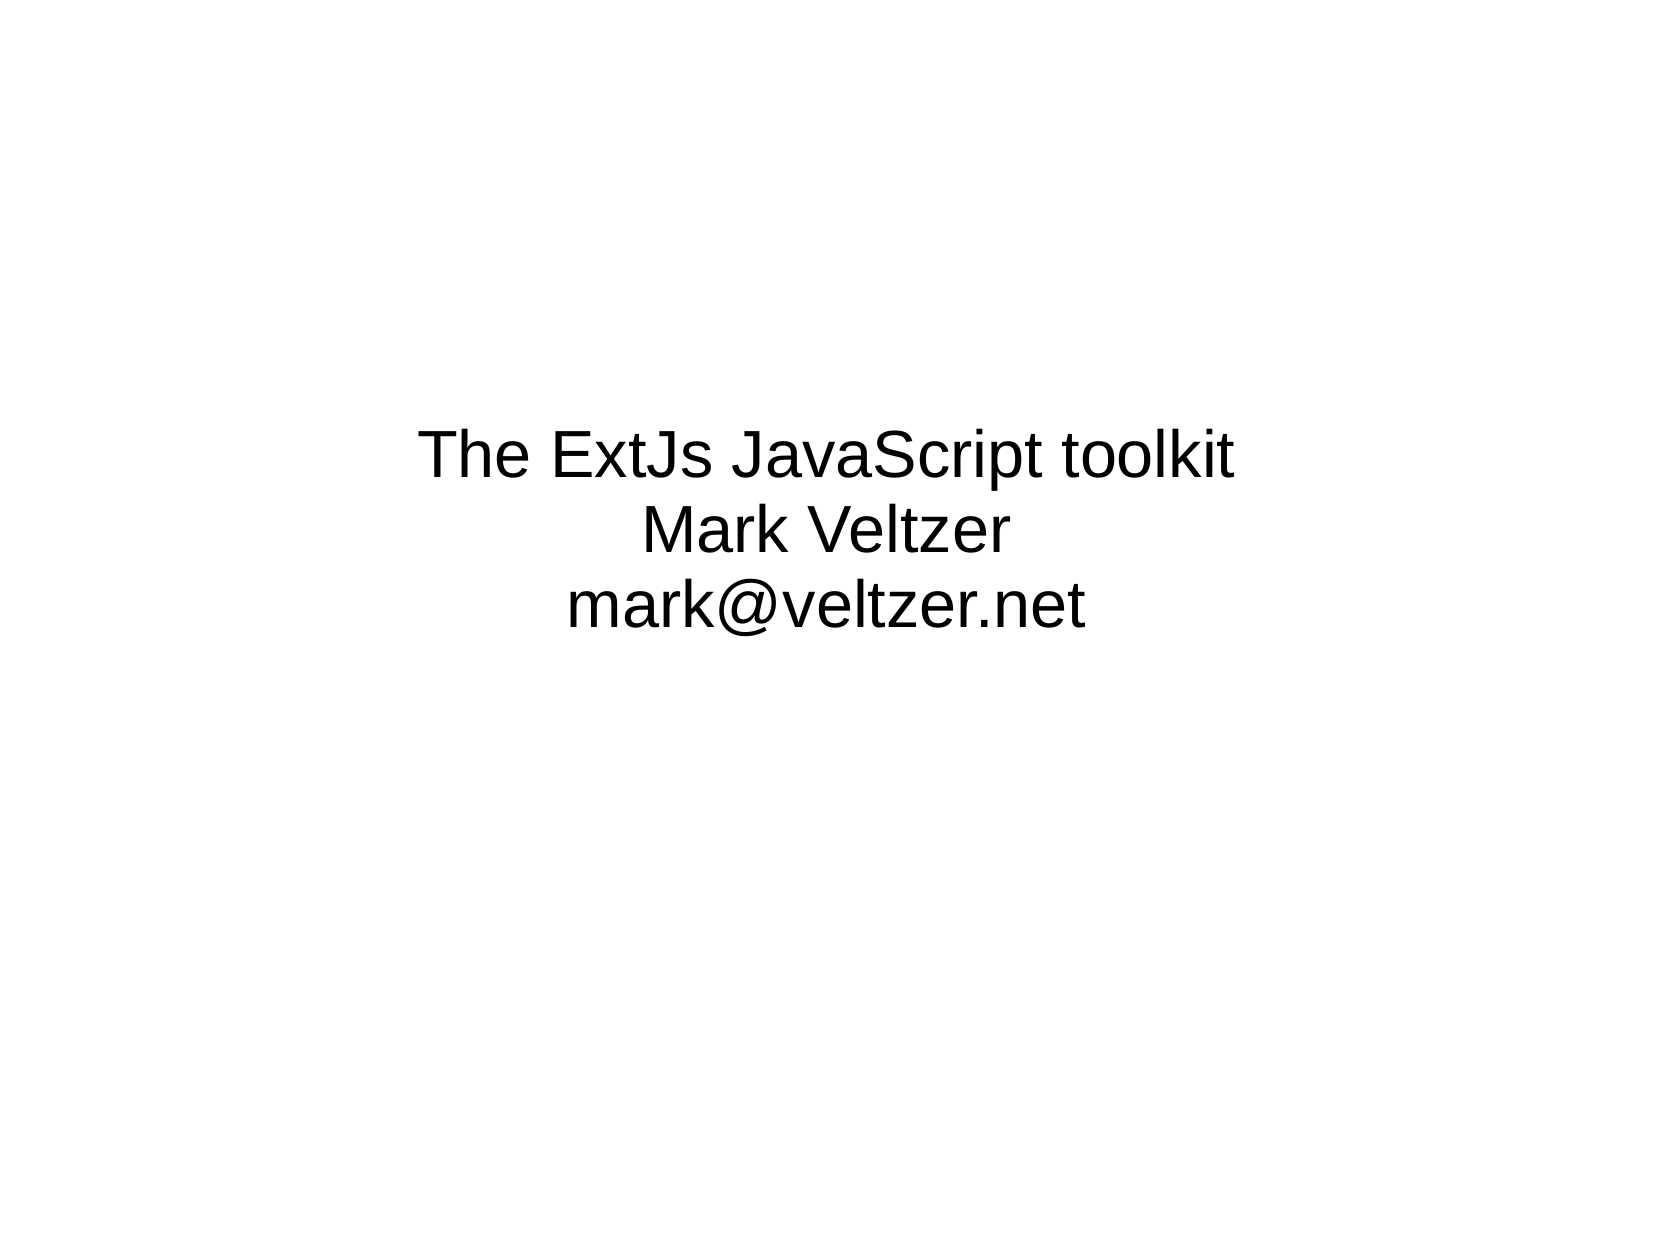

# The ExtJs JavaScript toolkit Mark Veltzer
mark@veltzer.net